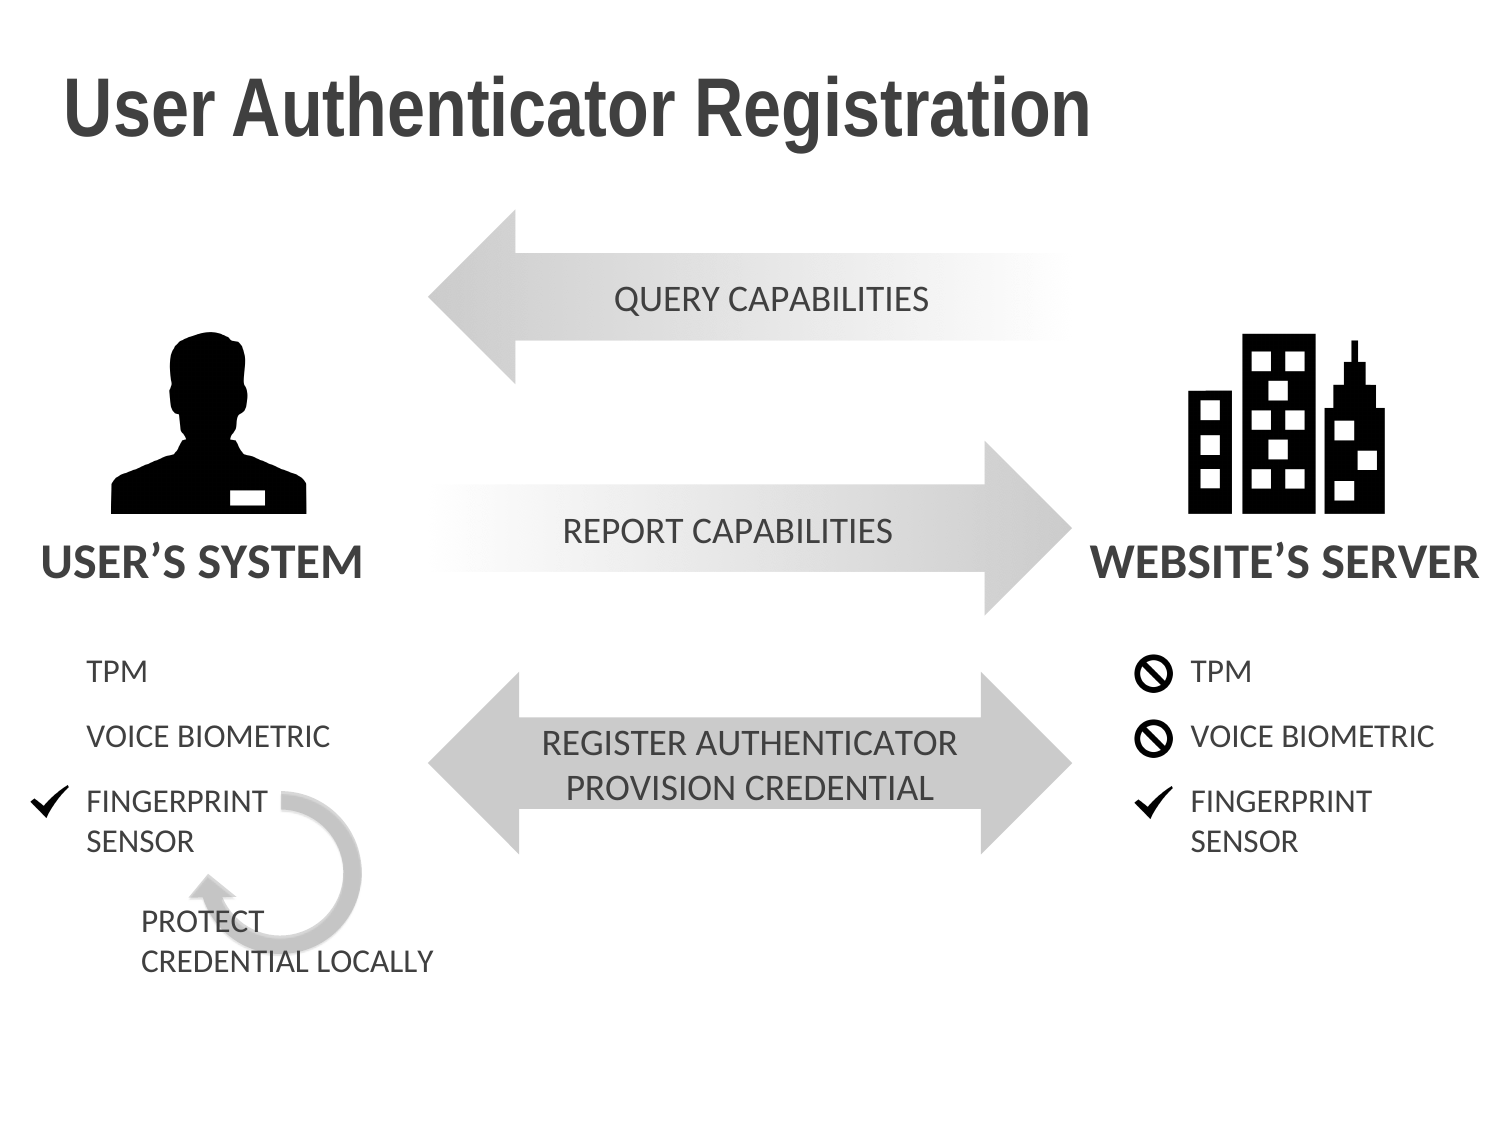

# User Authenticator Registration
QUERY CAPABILITIES
USER’S SYSTEM
WEBSITE’S SERVER
REPORT CAPABILITIES
TPM
TPM
REGISTER AUTHENTICATOR
PROVISION CREDENTIAL
VOICE BIOMETRIC
VOICE BIOMETRIC
PROTECT CREDENTIAL LOCALLY
FINGERPRINT
SENSOR
FINGERPRINT
SENSOR